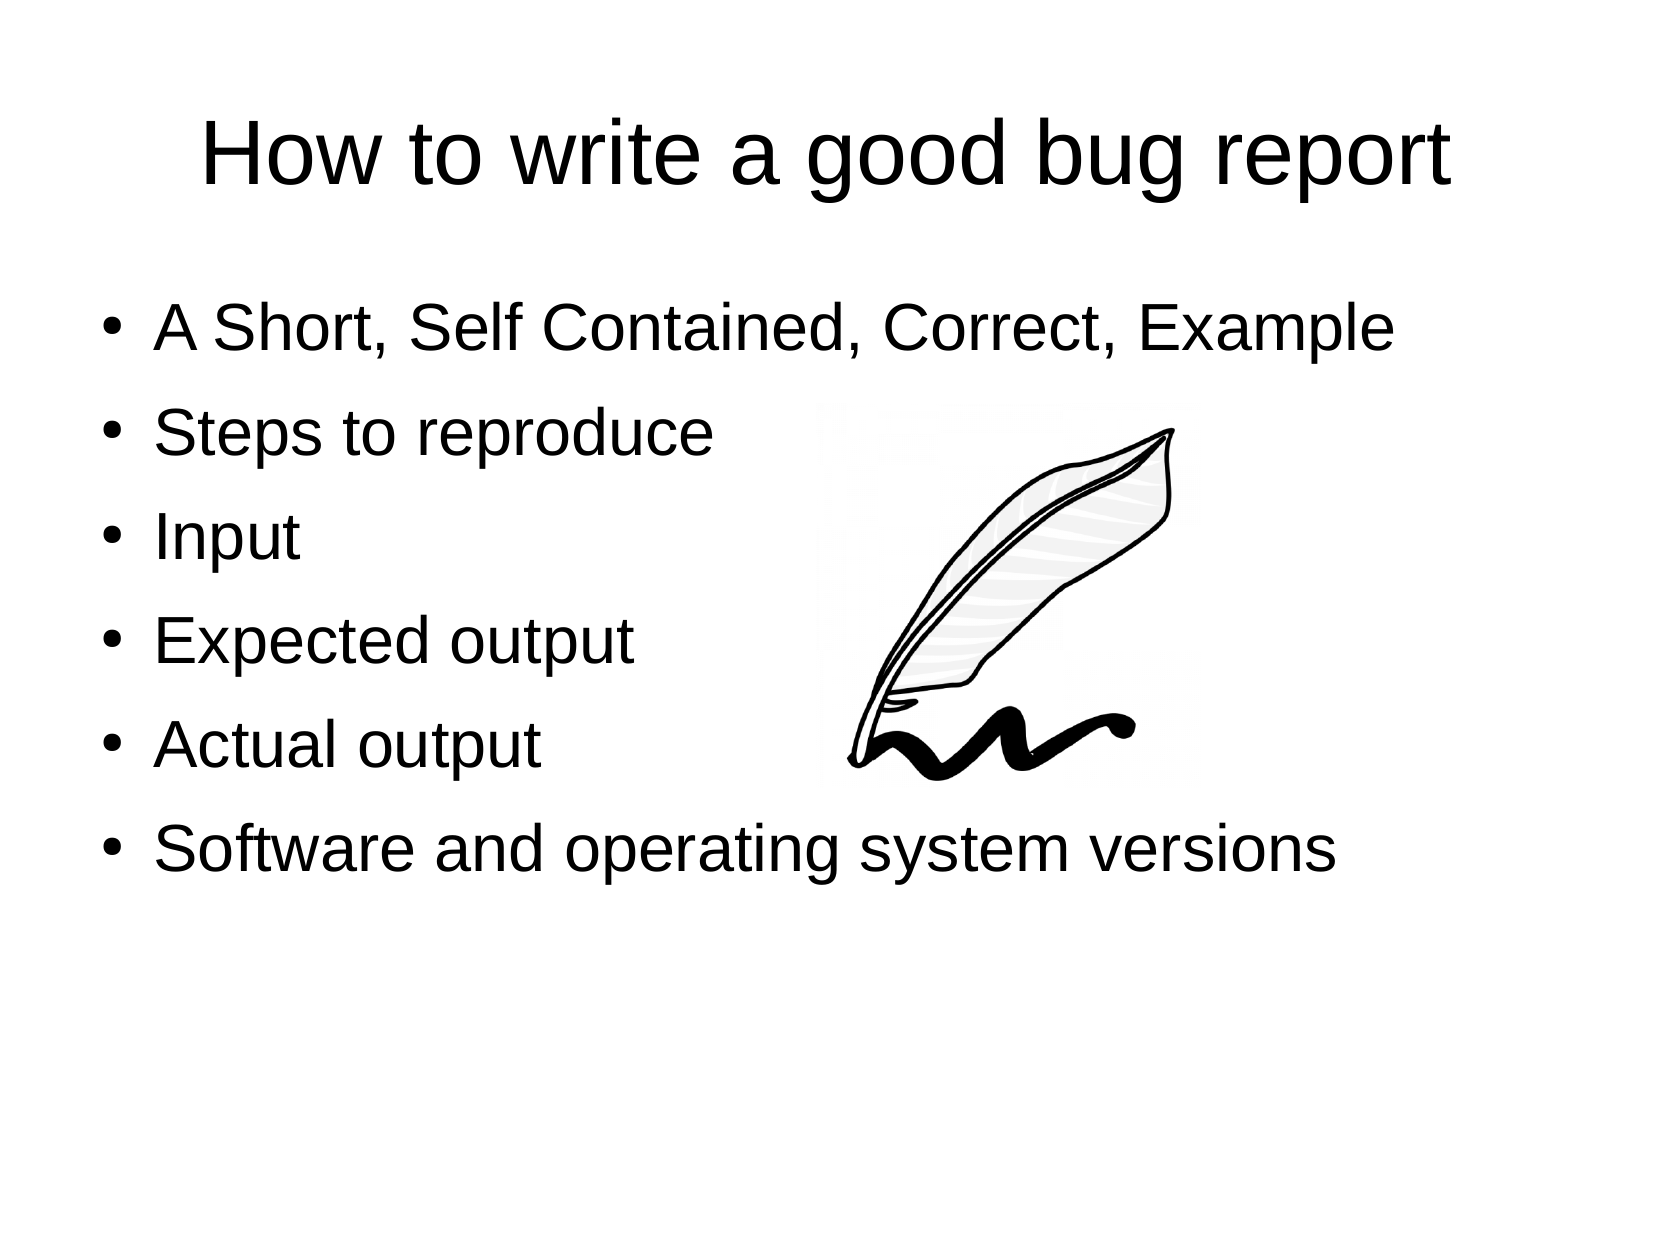

# How to write a good bug report
A Short, Self Contained, Correct, Example
Steps to reproduce
Input
Expected output
Actual output
Software and operating system versions